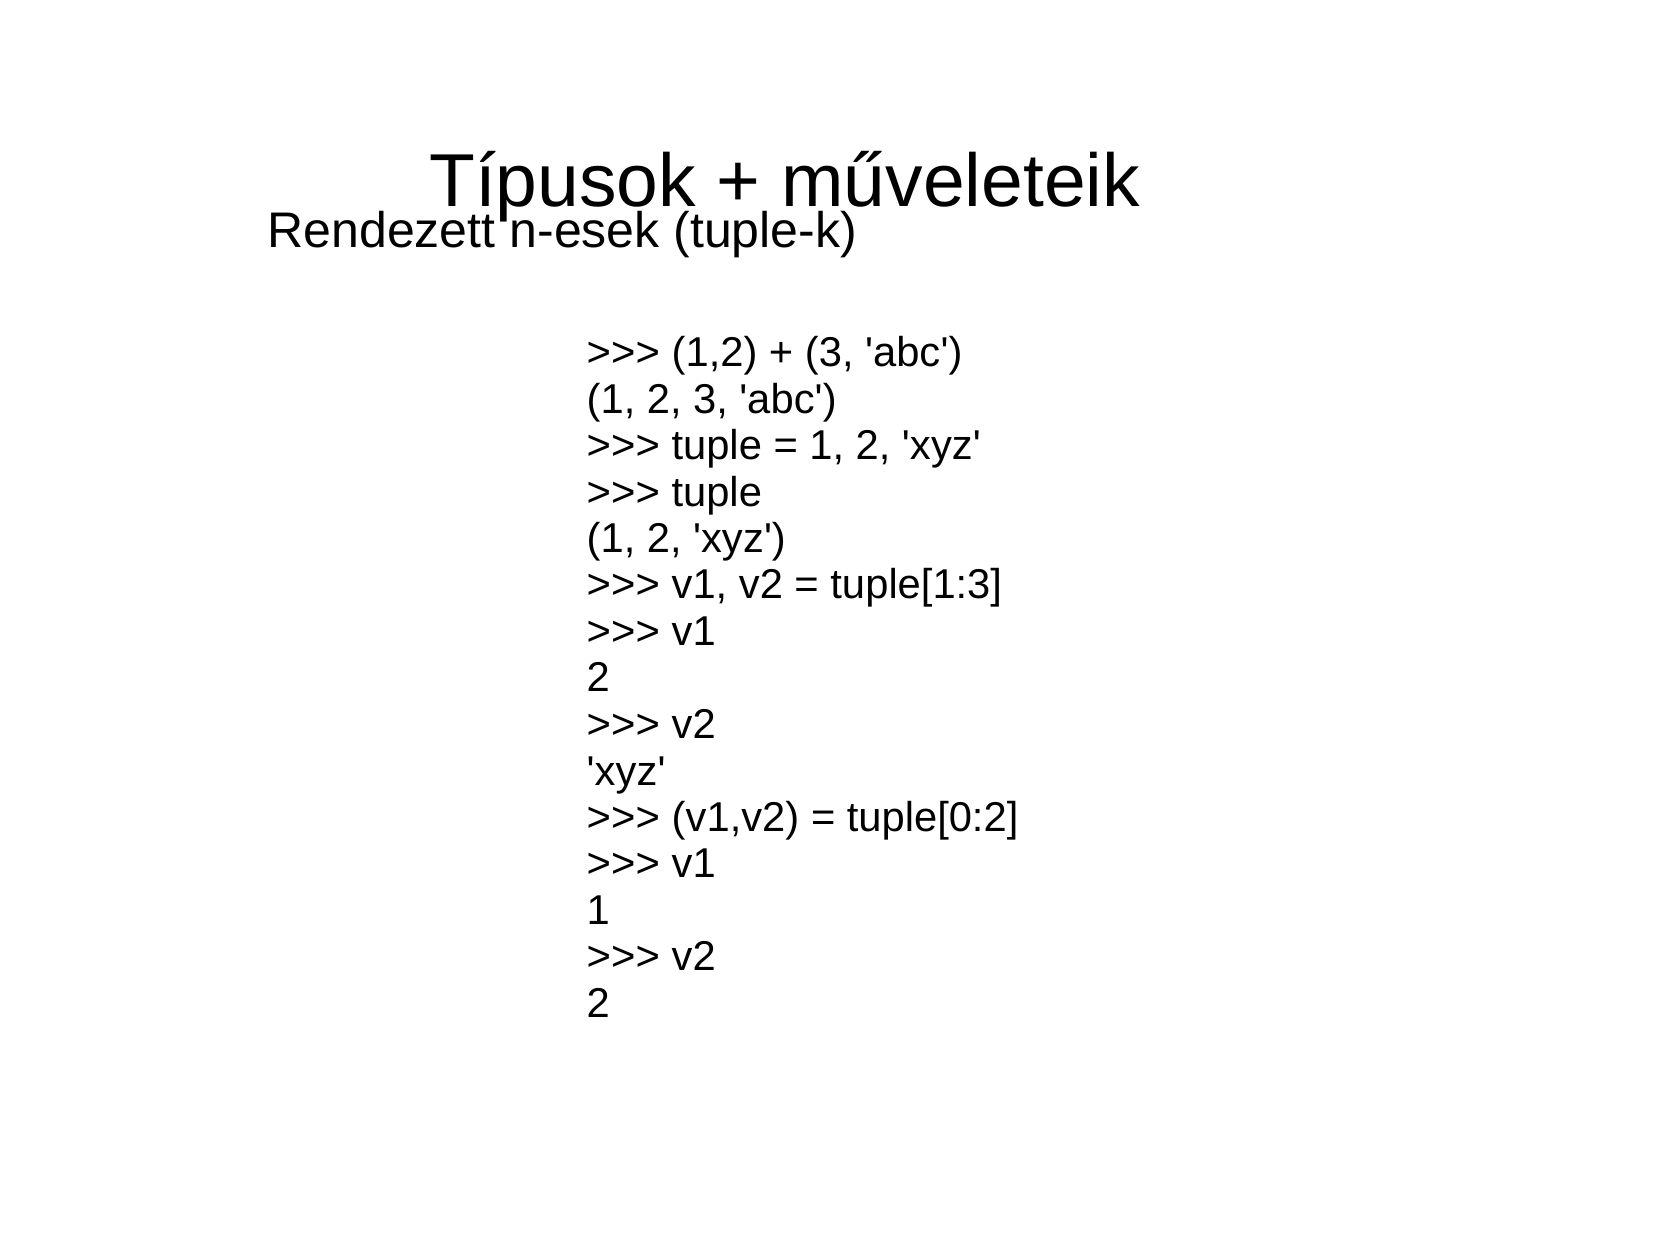

Típusok + műveleteik
Rendezett n-esek (tuple-k)
>>> (1,2) + (3, 'abc')
(1, 2, 3, 'abc')
>>> tuple = 1, 2, 'xyz'
>>> tuple
(1, 2, 'xyz')
>>> v1, v2 = tuple[1:3]
>>> v1
2
>>> v2
'xyz'
>>> (v1,v2) = tuple[0:2]
>>> v1
1
>>> v2
2